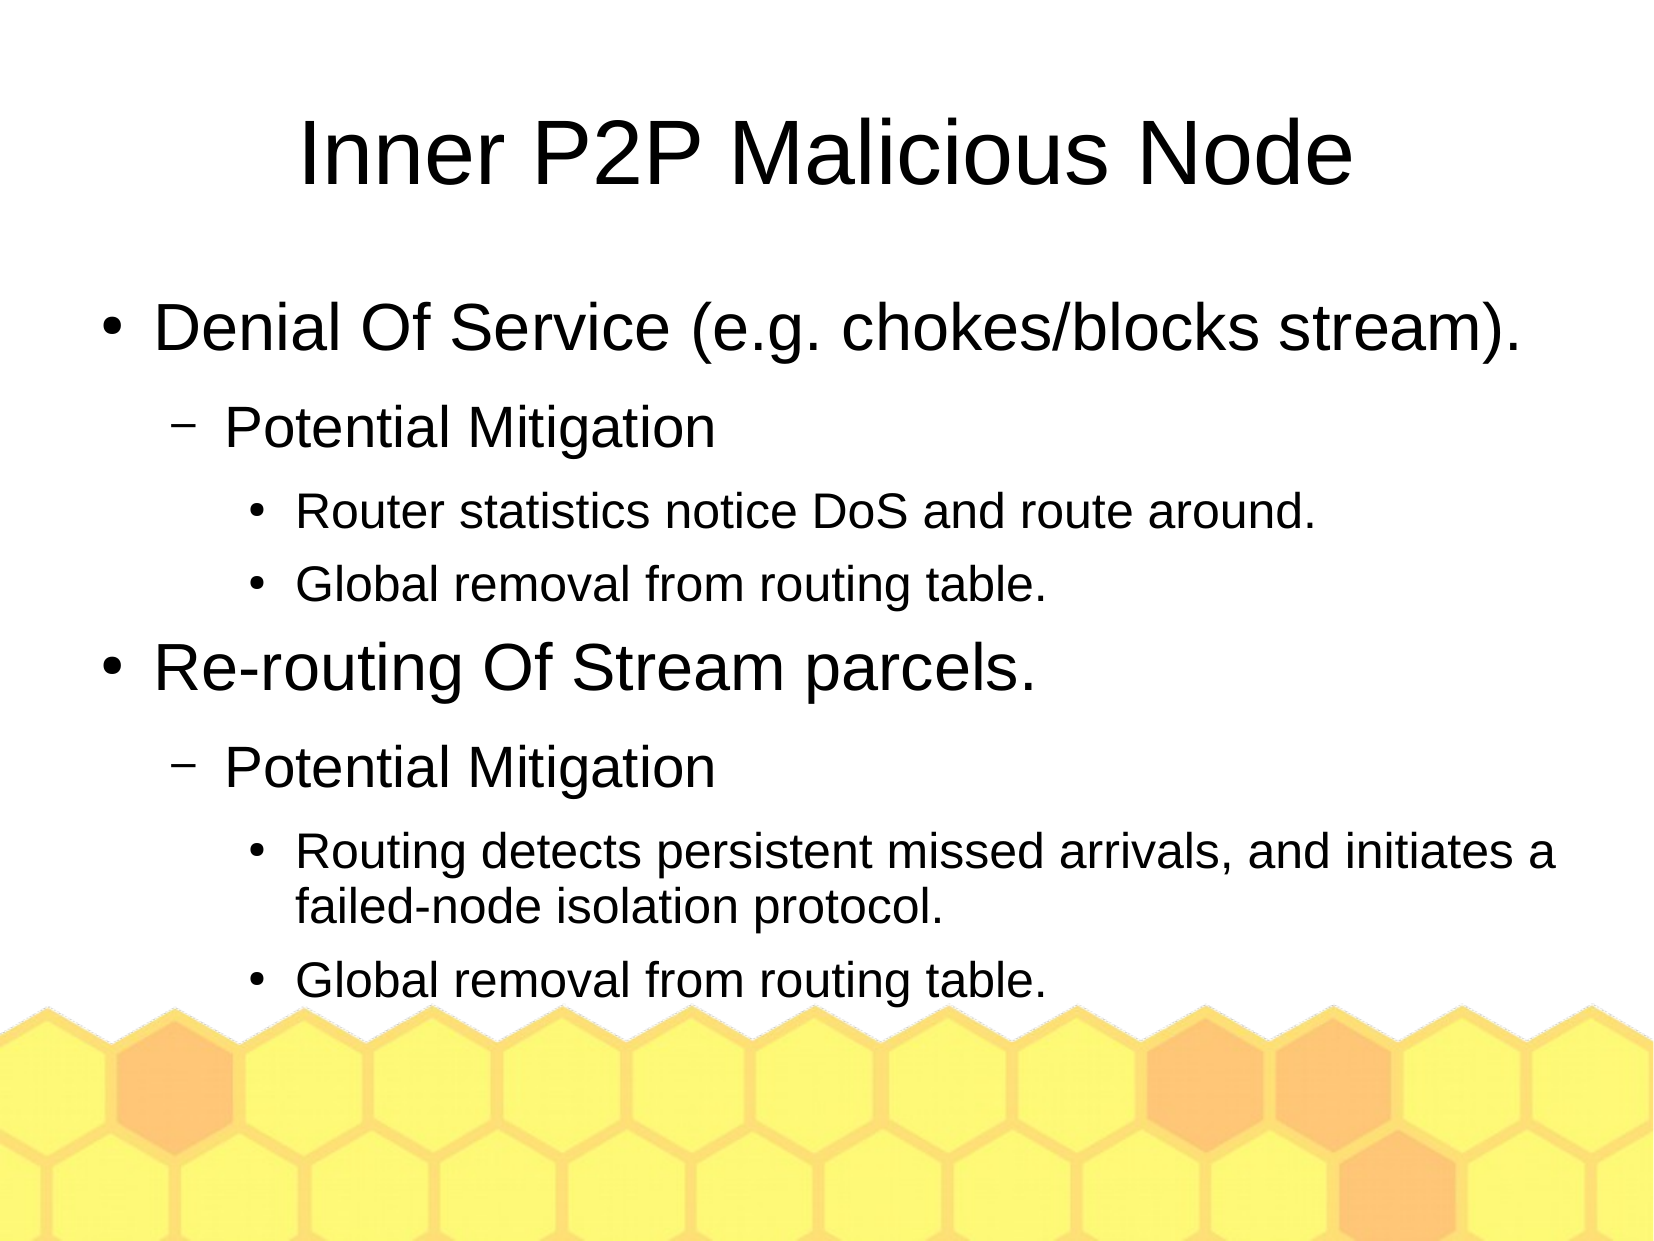

# Inner P2P Malicious Node
Denial Of Service (e.g. chokes/blocks stream).
Potential Mitigation
Router statistics notice DoS and route around.
Global removal from routing table.
Re-routing Of Stream parcels.
Potential Mitigation
Routing detects persistent missed arrivals, and initiates a failed-node isolation protocol.
Global removal from routing table.